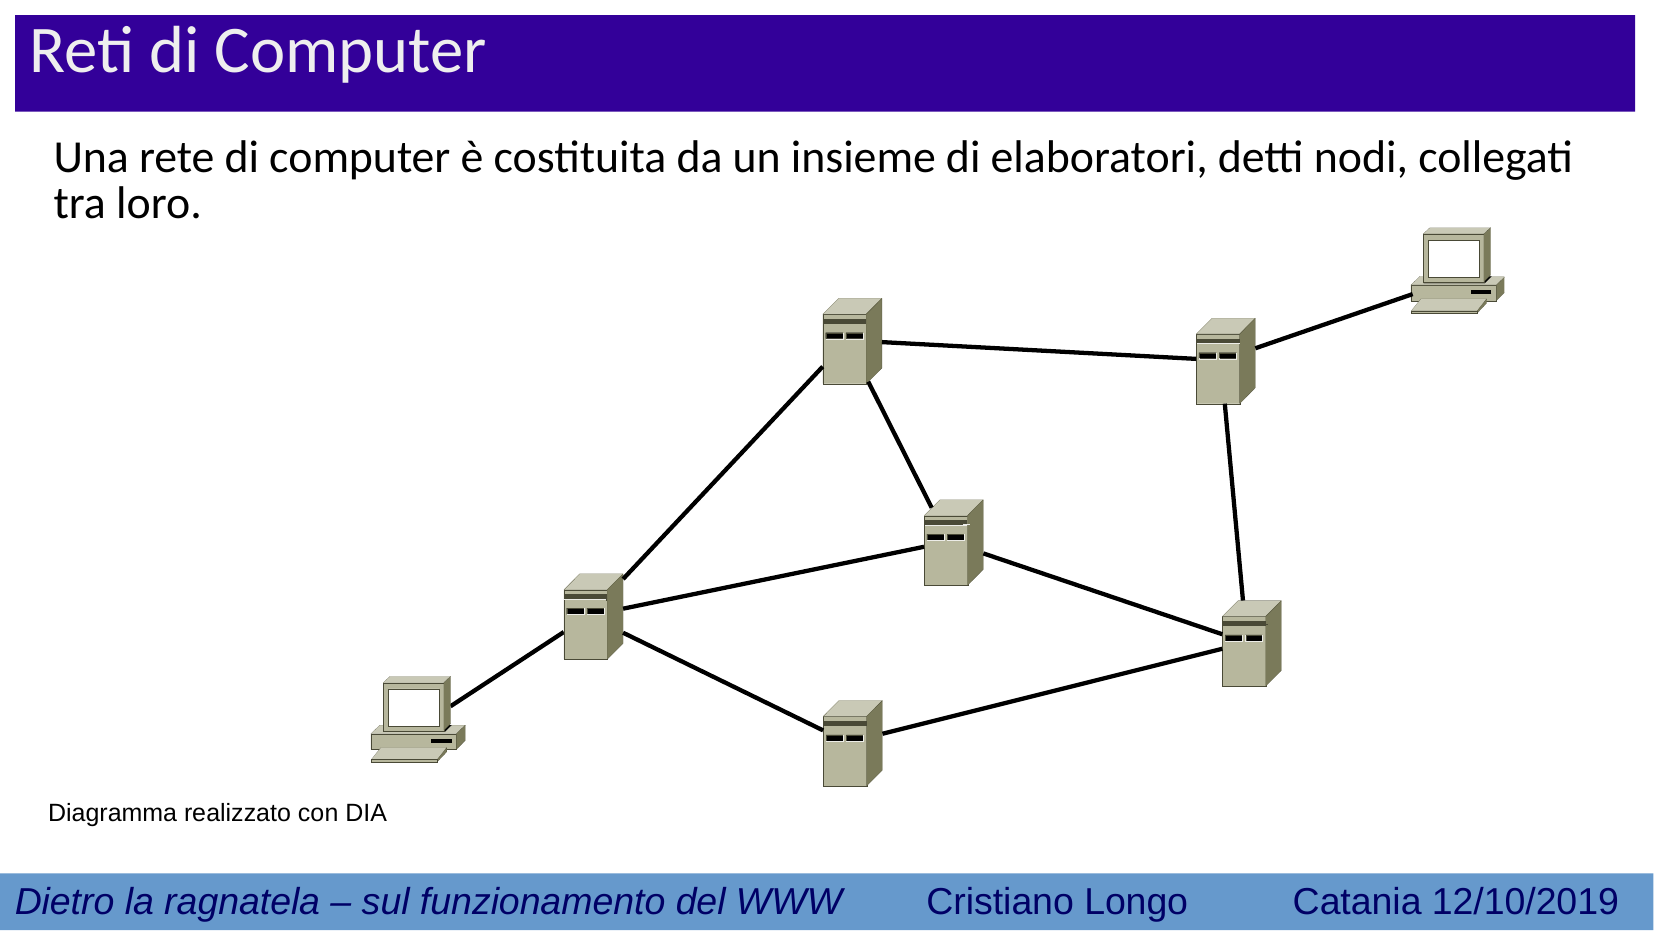

Reti di Computer
Una rete di computer è costituita da un insieme di elaboratori, detti nodi, collegati tra loro.
Diagramma realizzato con DIA
Dietro la ragnatela – sul funzionamento del WWW Cristiano Longo Catania 12/10/2019